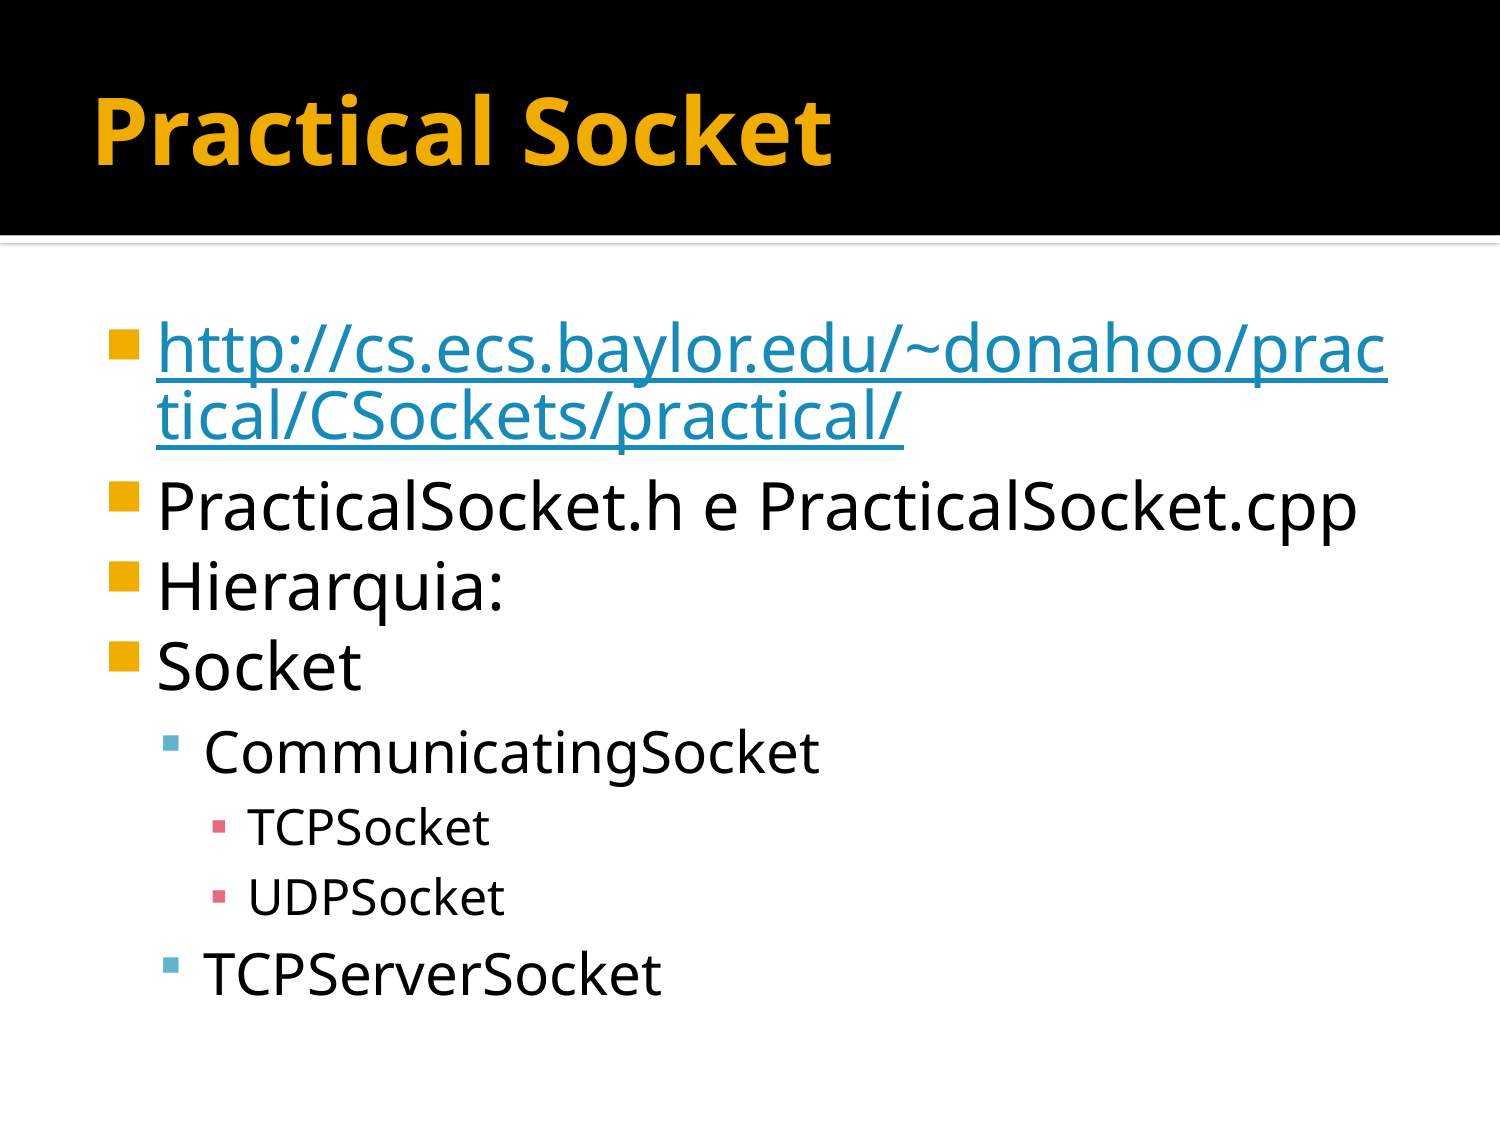

# Practical Socket
http://cs.ecs.baylor.edu/~donahoo/practical/CSockets/practical/
PracticalSocket.h e PracticalSocket.cpp
Hierarquia:
Socket
CommunicatingSocket
TCPSocket
UDPSocket
TCPServerSocket